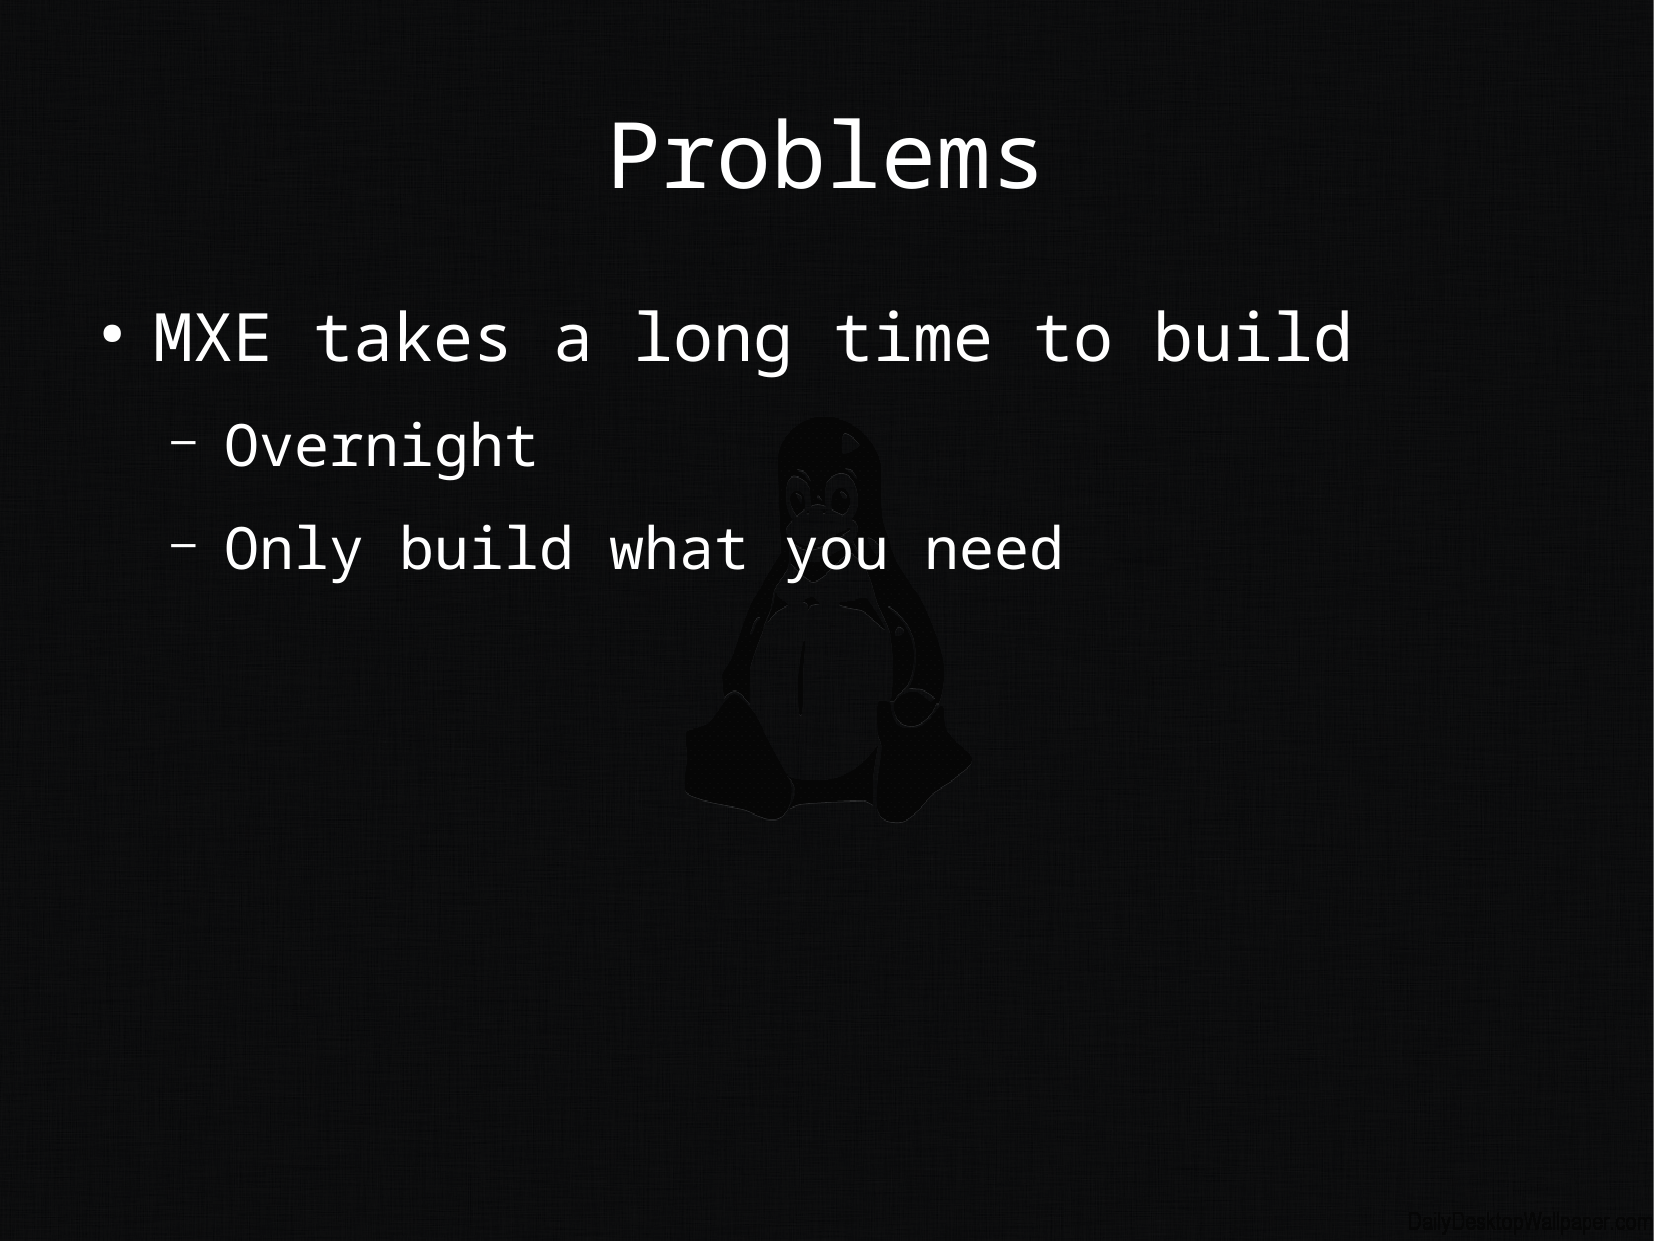

# Problems
MXE takes a long time to build
Overnight
Only build what you need